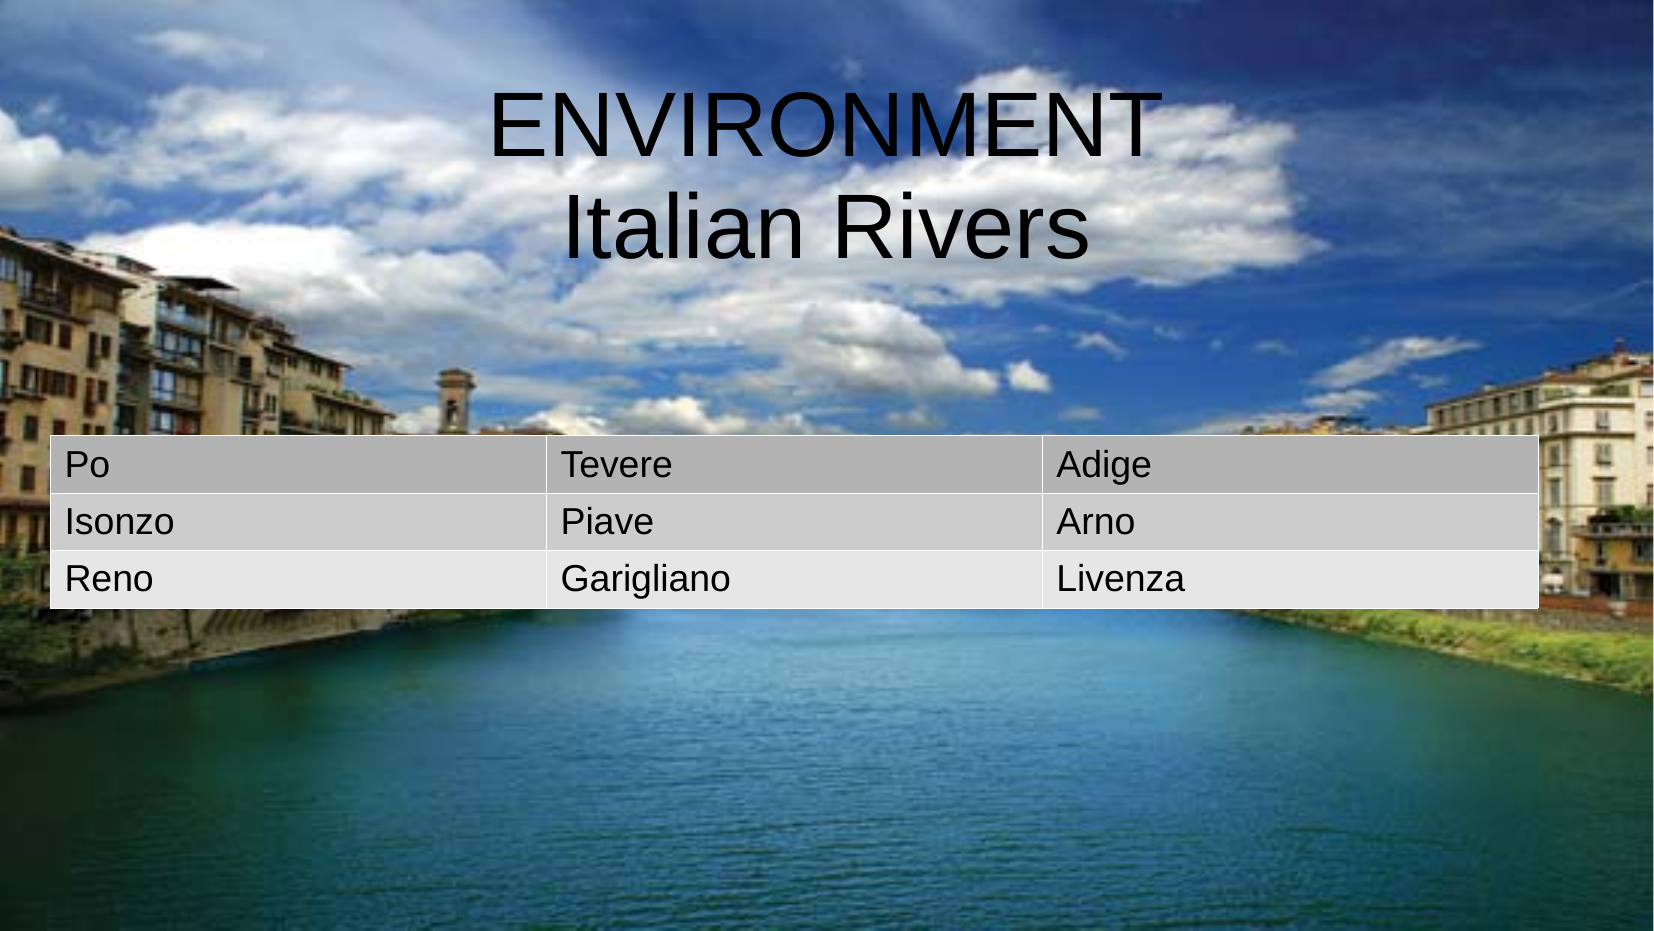

# ENVIRONMENT Italian Rivers
| Po | Tevere | Adige |
| --- | --- | --- |
| Isonzo | Piave | Arno |
| Reno | Garigliano | Livenza |